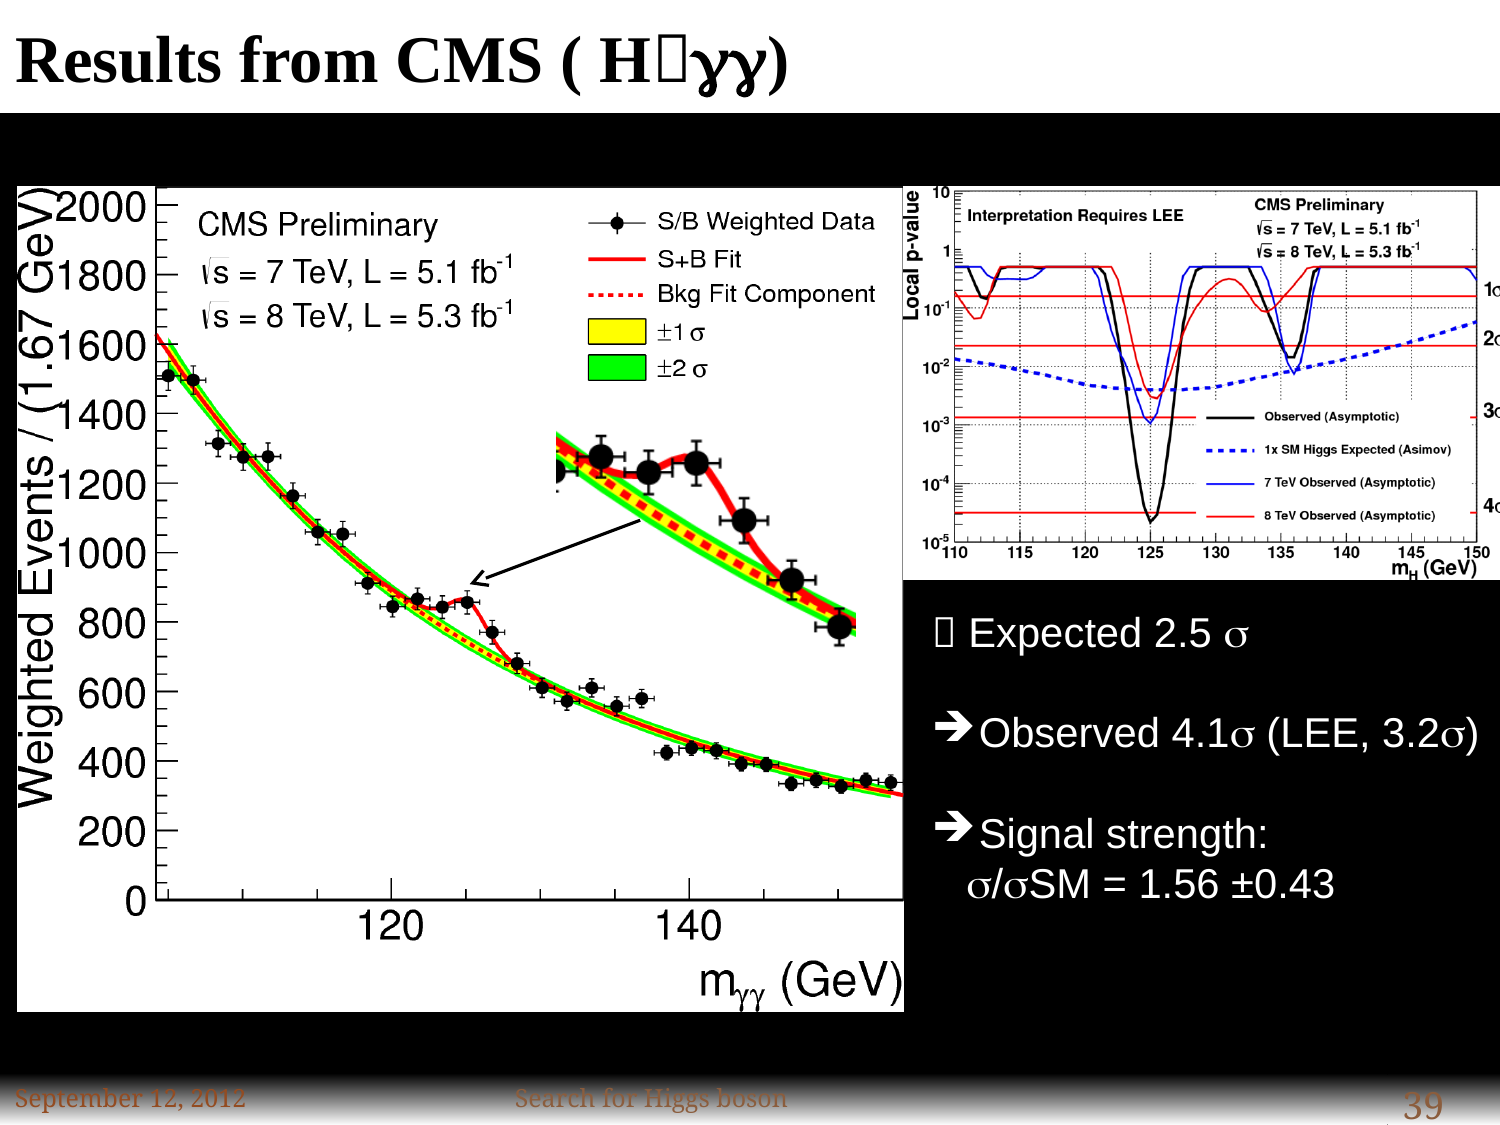

# Results from CMS ( Hgg)
 Expected 2.5 s
Observed 4.1s (LEE, 3.2s)
Signal strength:
 s/sSM = 1.56 ±0.43
September 12, 2012
Search for Higgs boson